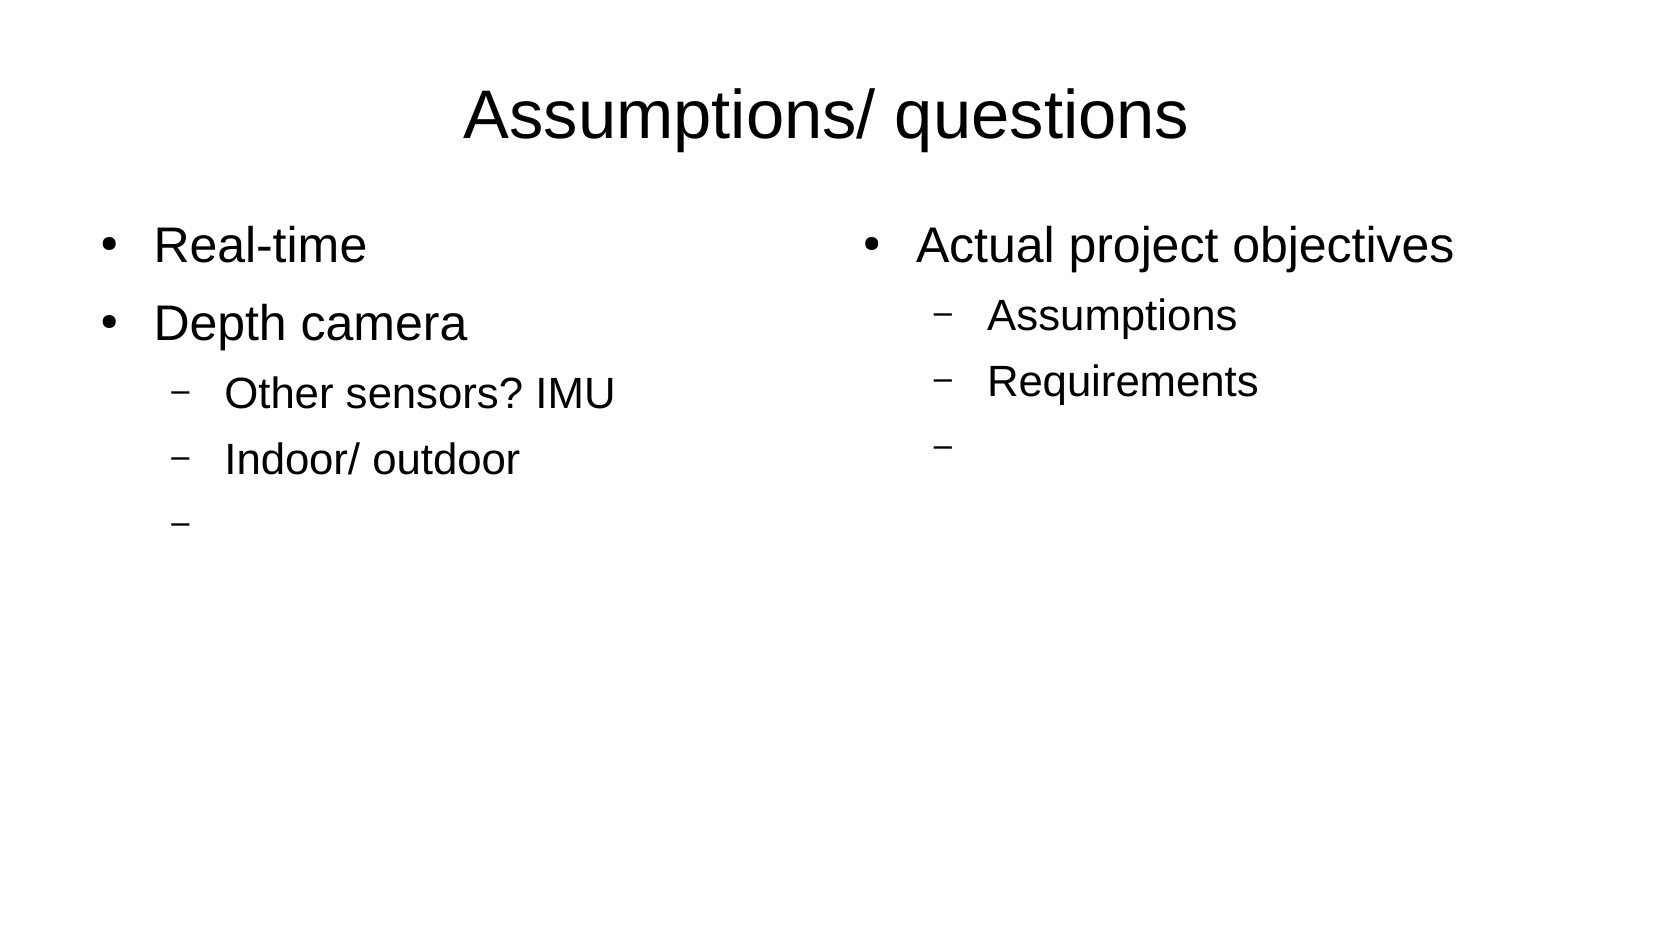

# Assumptions/ questions
Real-time
Depth camera
Other sensors? IMU
Indoor/ outdoor
Actual project objectives
Assumptions
Requirements